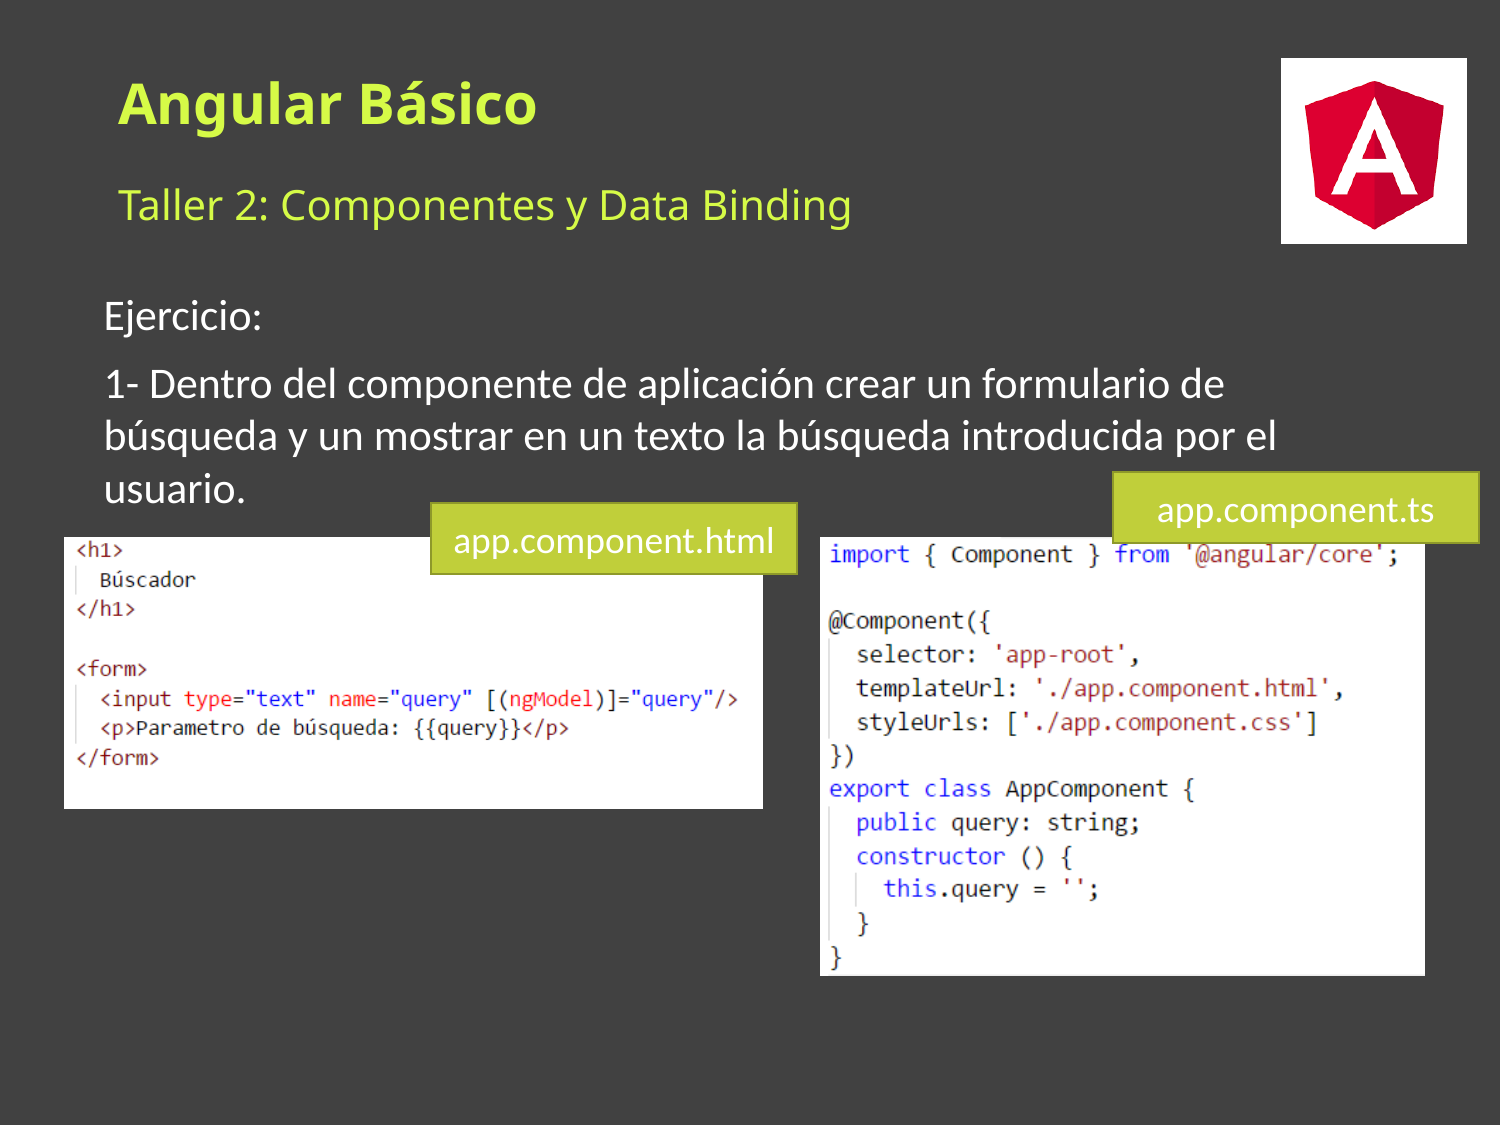

# Angular Básico
Taller 2: Componentes y Data Binding
Ejercicio:
1- Dentro del componente de aplicación crear un formulario de búsqueda y un mostrar en un texto la búsqueda introducida por el usuario.
app.component.ts
app.component.html